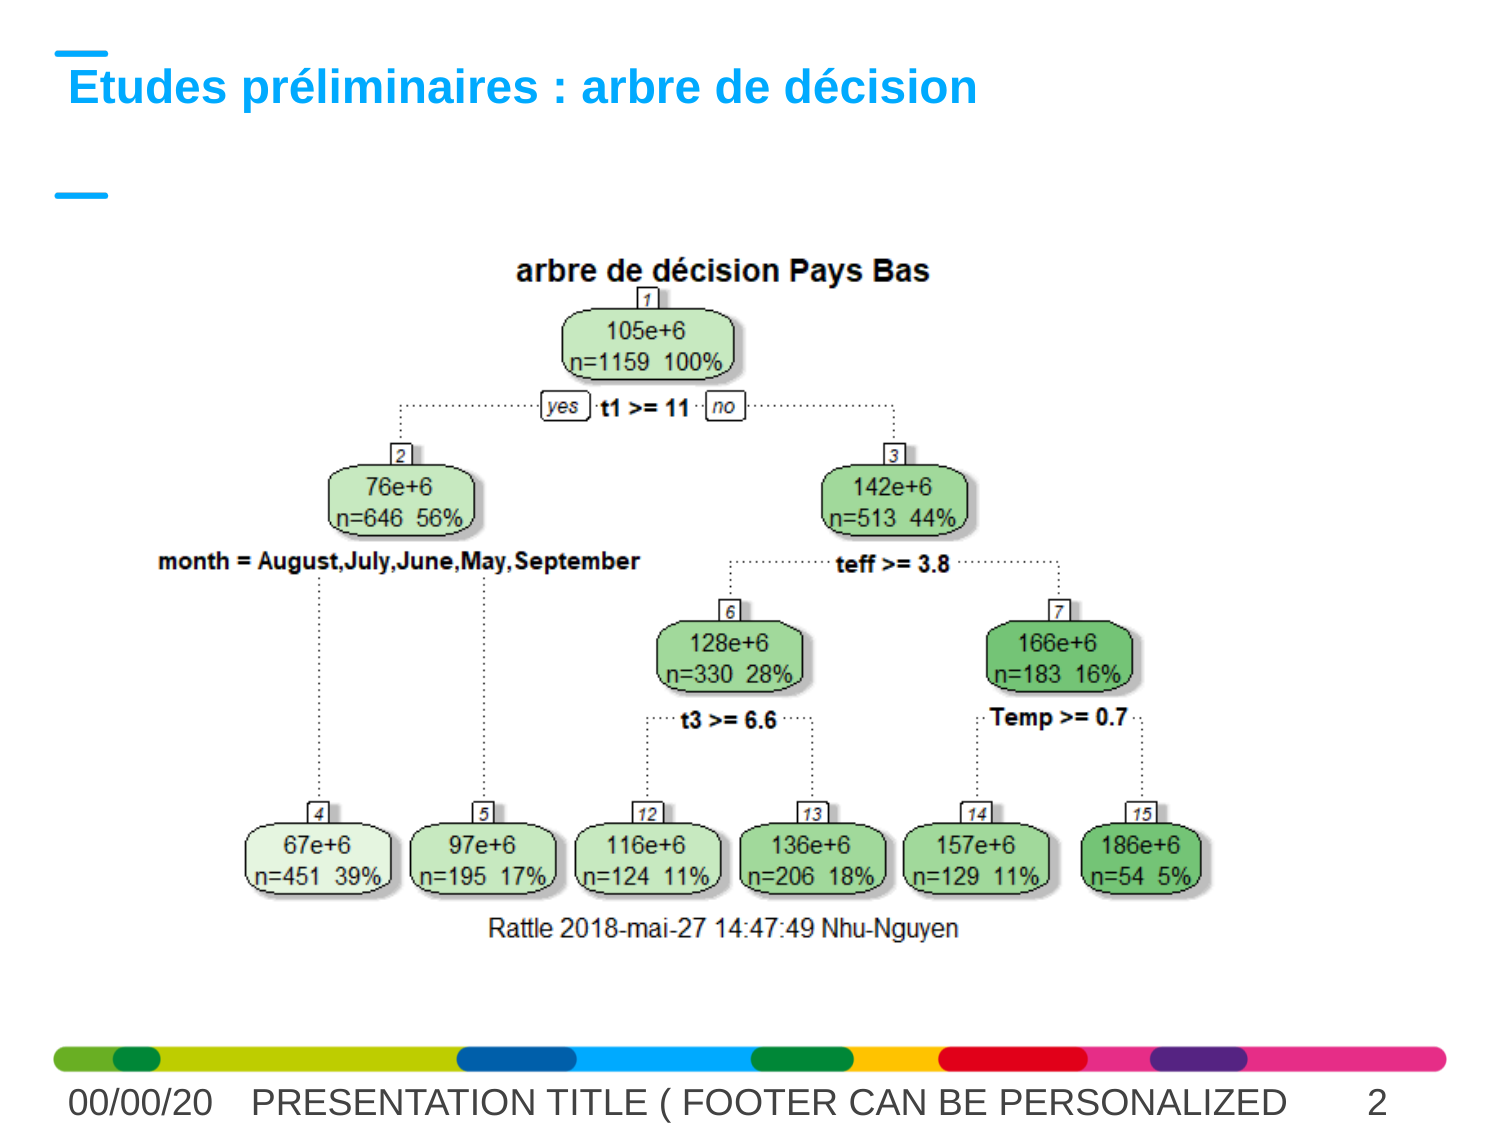

# Etudes préliminaires : arbre de décision
00/00/2016
PRESENTATION TITLE ( FOOTER CAN BE PERSONALIZED AS FOLLOW: INSERT / HEADER AND FOOTER")